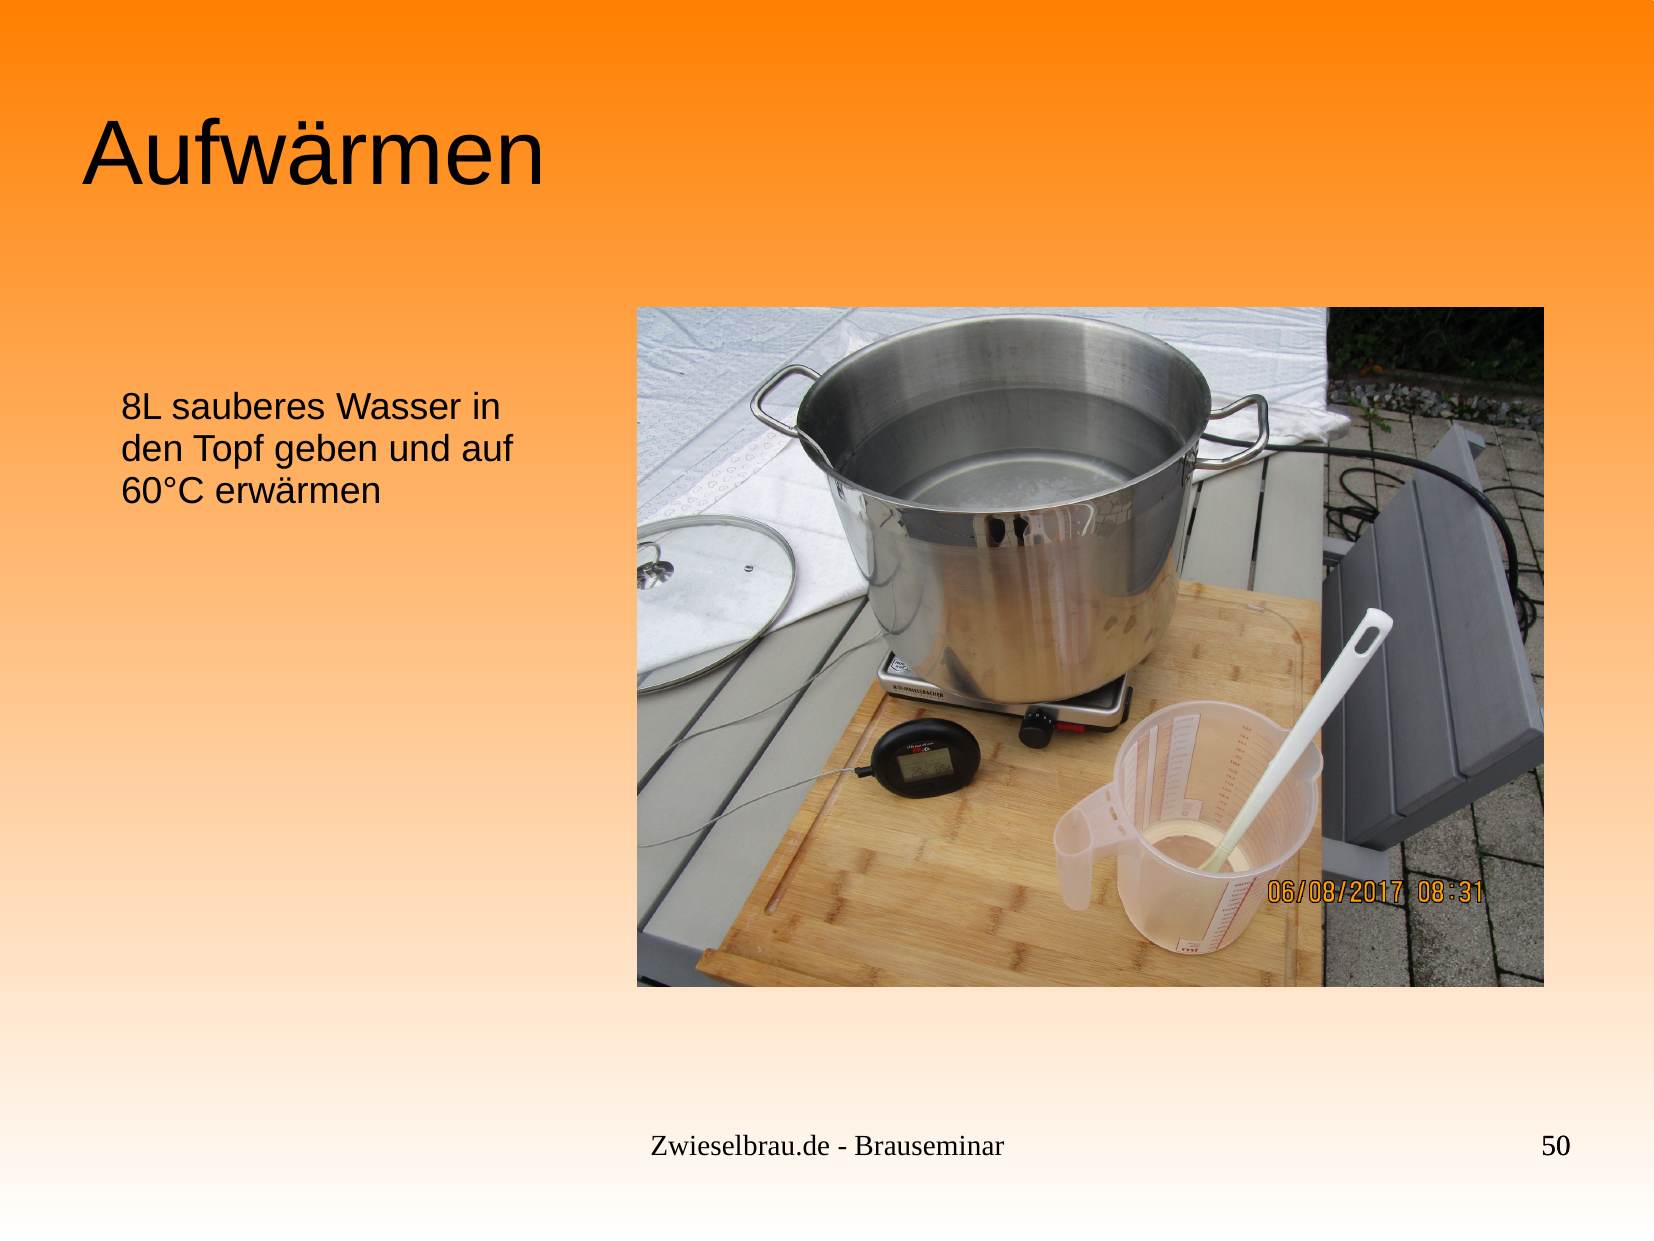

# Aufwärmen
8L sauberes Wasser in den Topf geben und auf 60°C erwärmen
Zwieselbrau.de - Brauseminar
50